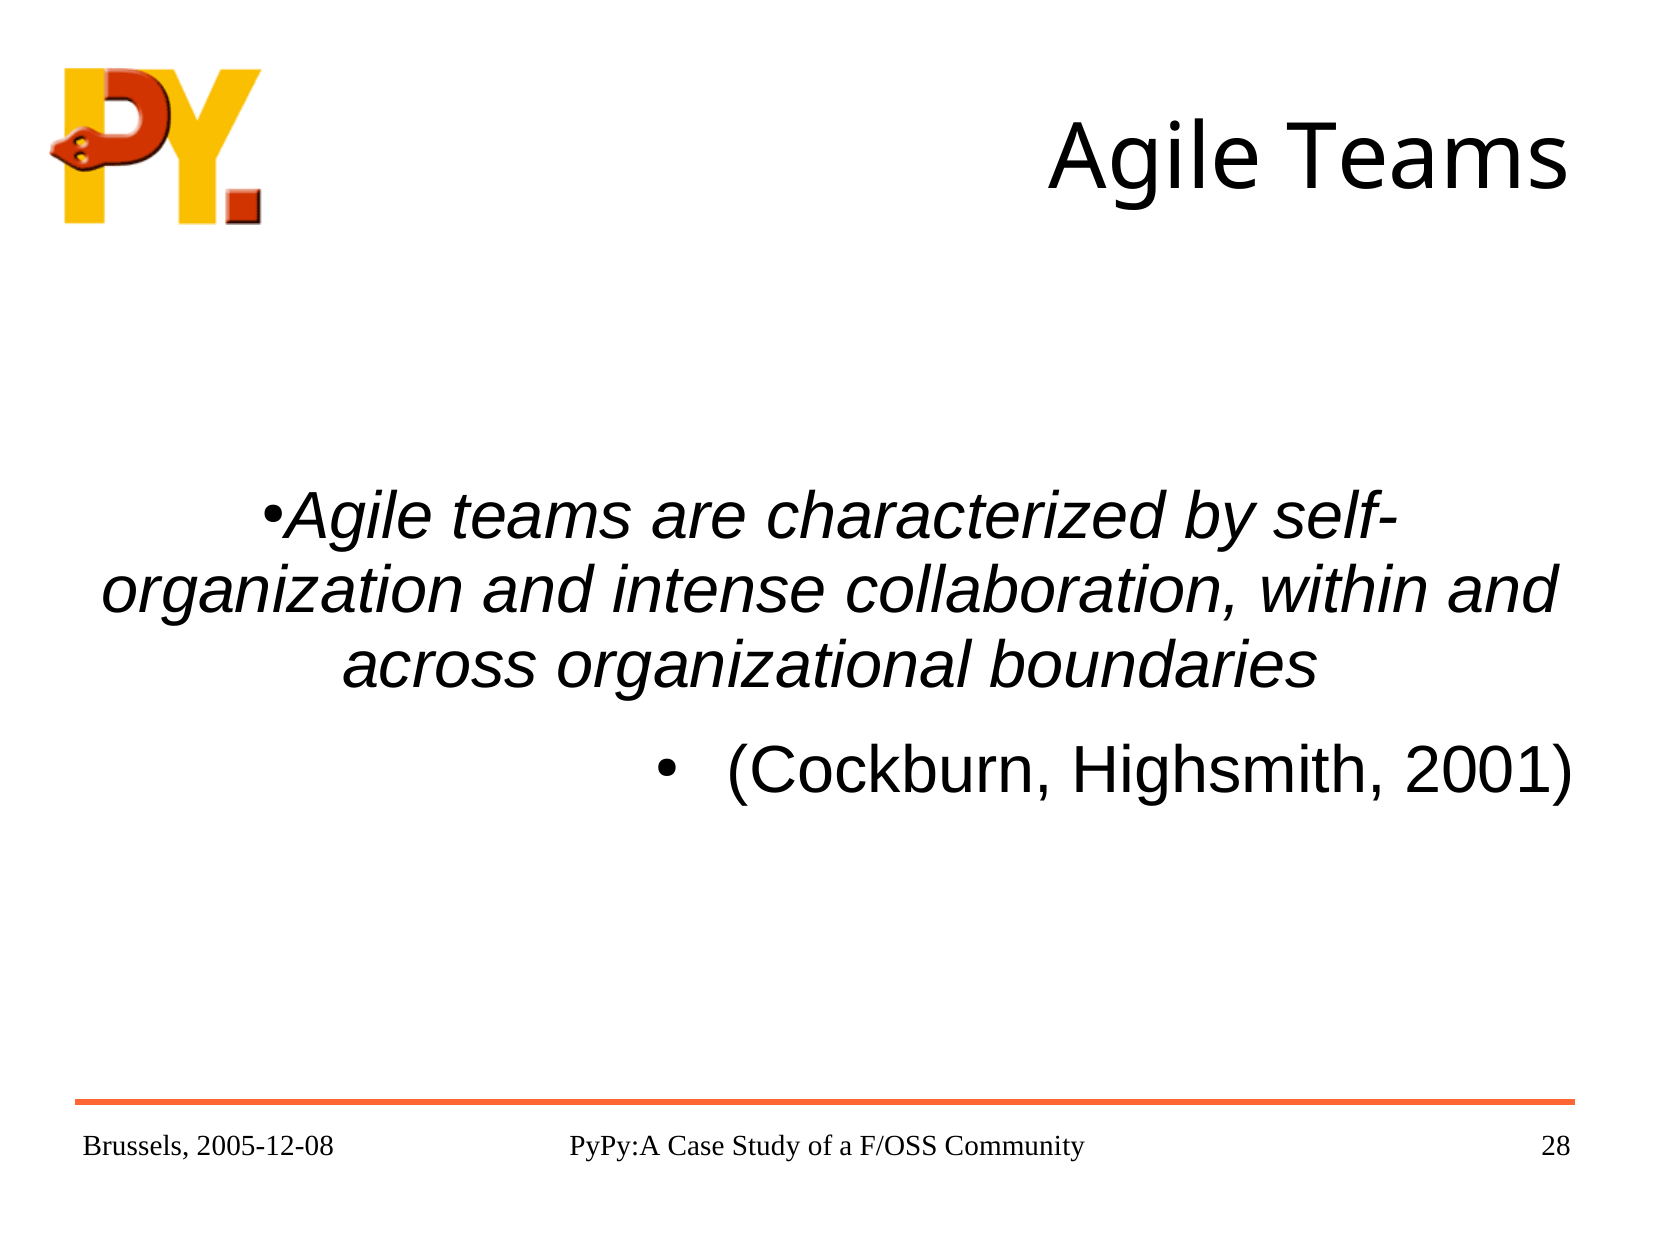

# Agile Teams
Agile teams are characterized by self-organization and intense collaboration, within and across organizational boundaries
 (Cockburn, Highsmith, 2001)
Brussels, 2005-12-08
PyPy: A Case Study of a F/OSS Community
28